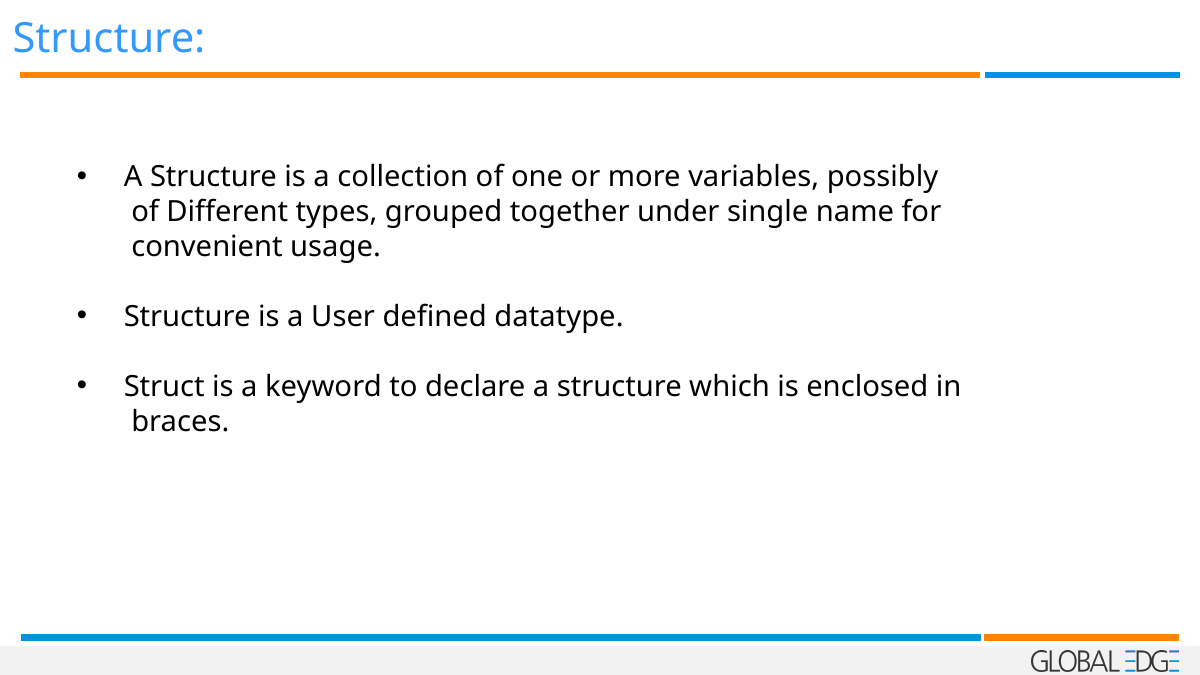

# Structure:
A Structure is a collection of one or more variables, possibly
 of Different types, grouped together under single name for
 convenient usage.
Structure is a User defined datatype.
Struct is a keyword to declare a structure which is enclosed in
 braces.